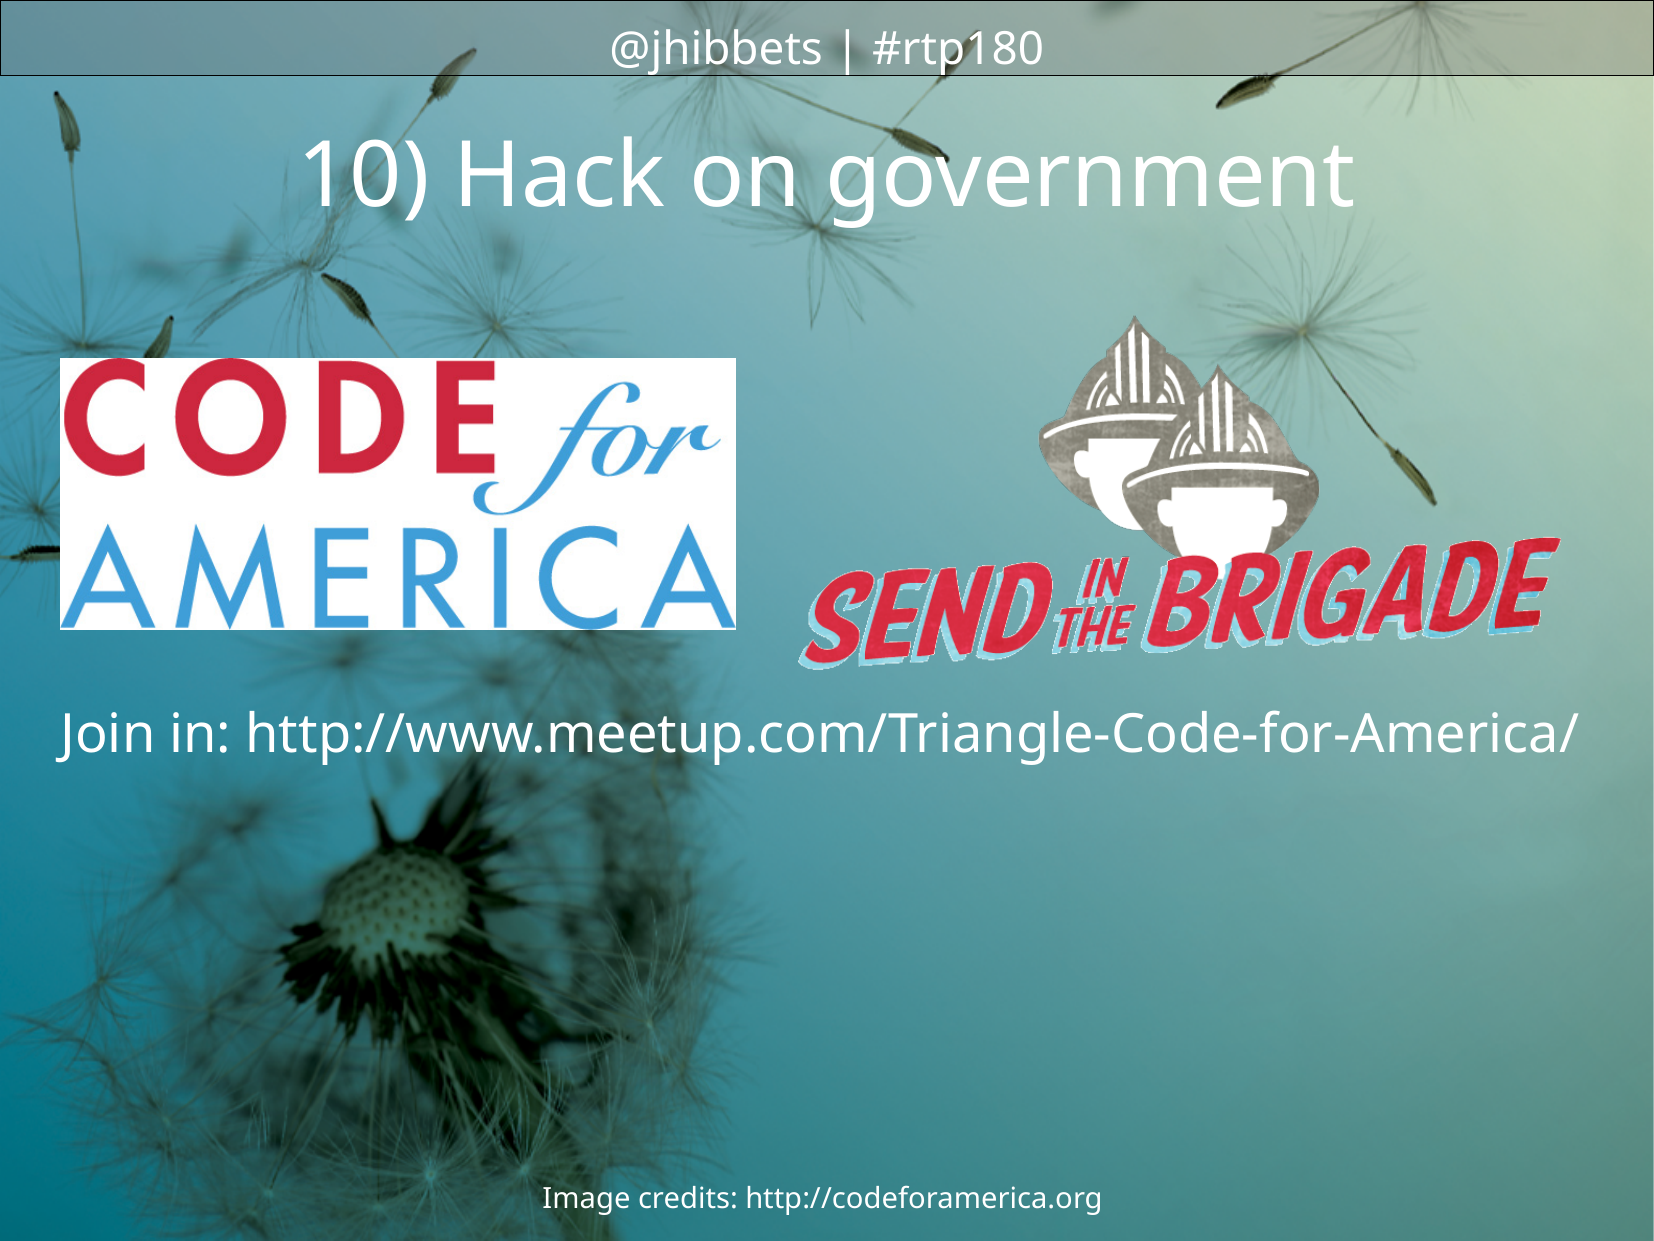

# 10) Hack on government
Join in: http://www.meetup.com/Triangle-Code-for-America/
Image credits: http://codeforamerica.org